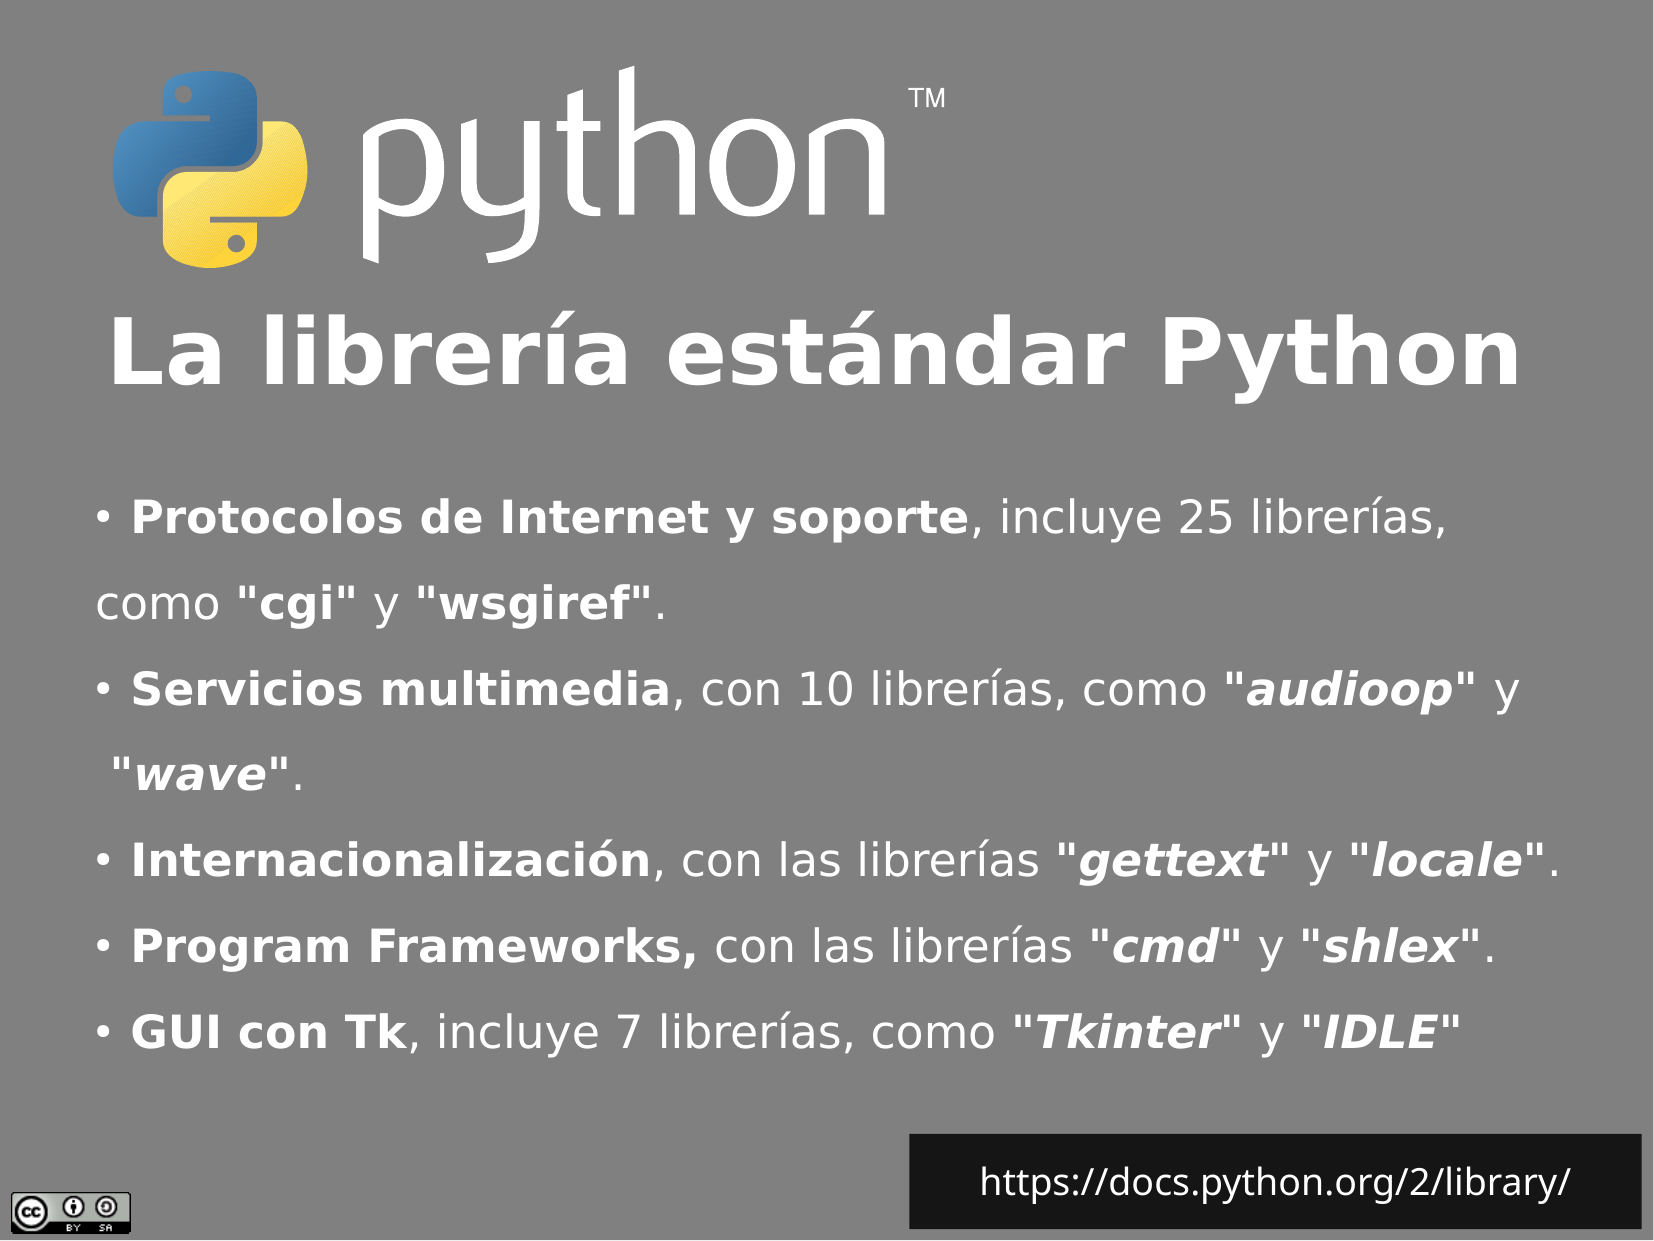

La librería estándar Python
Protocolos de Internet y soporte, incluye 25 librerías,
como "cgi" y "wsgiref".
Servicios multimedia, con 10 librerías, como "audioop" y
 "wave".
Internacionalización, con las librerías "gettext" y "locale".
Program Frameworks, con las librerías "cmd" y "shlex".
GUI con Tk, incluye 7 librerías, como "Tkinter" y "IDLE"
# https://docs.python.org/2/library/